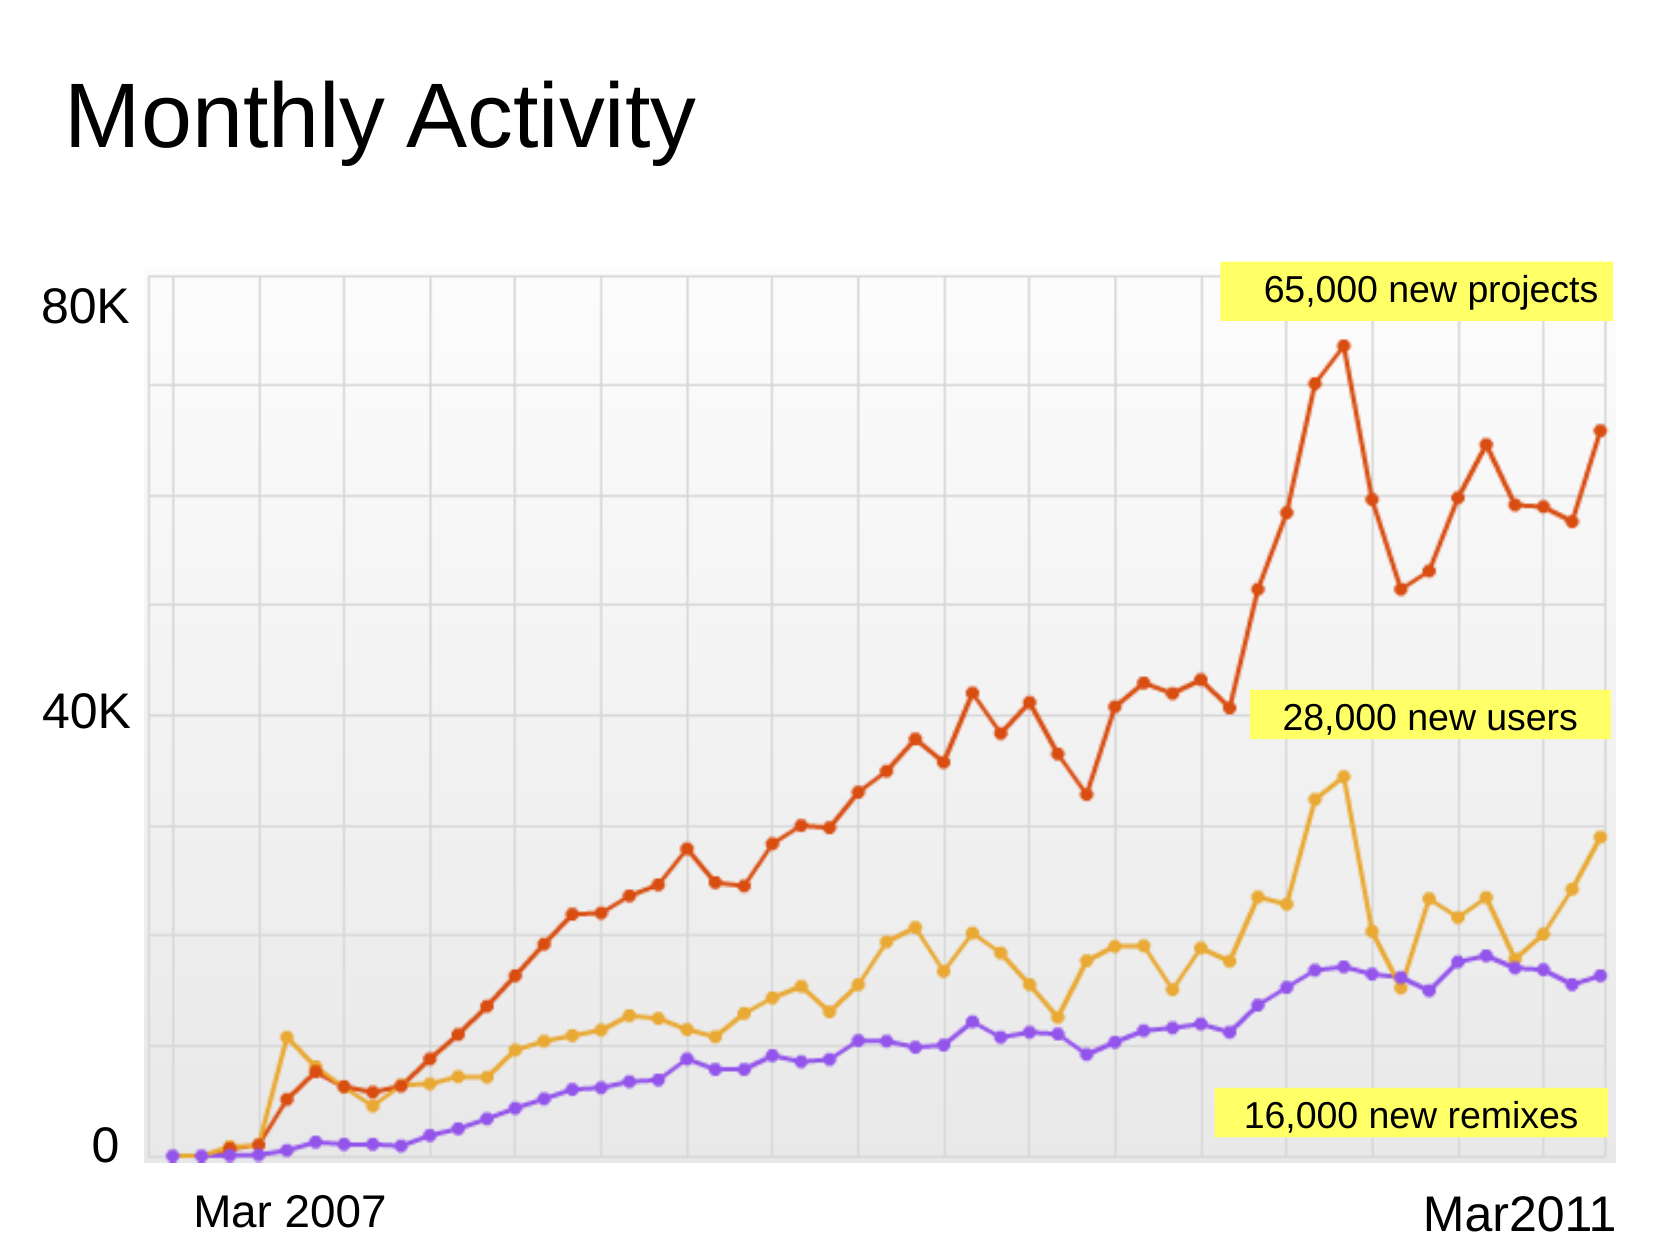

Monthly Activity
65,000 new projects
80K
40K
28,000 new users
16,000 new remixes
0
Mar 2007
Mar2011